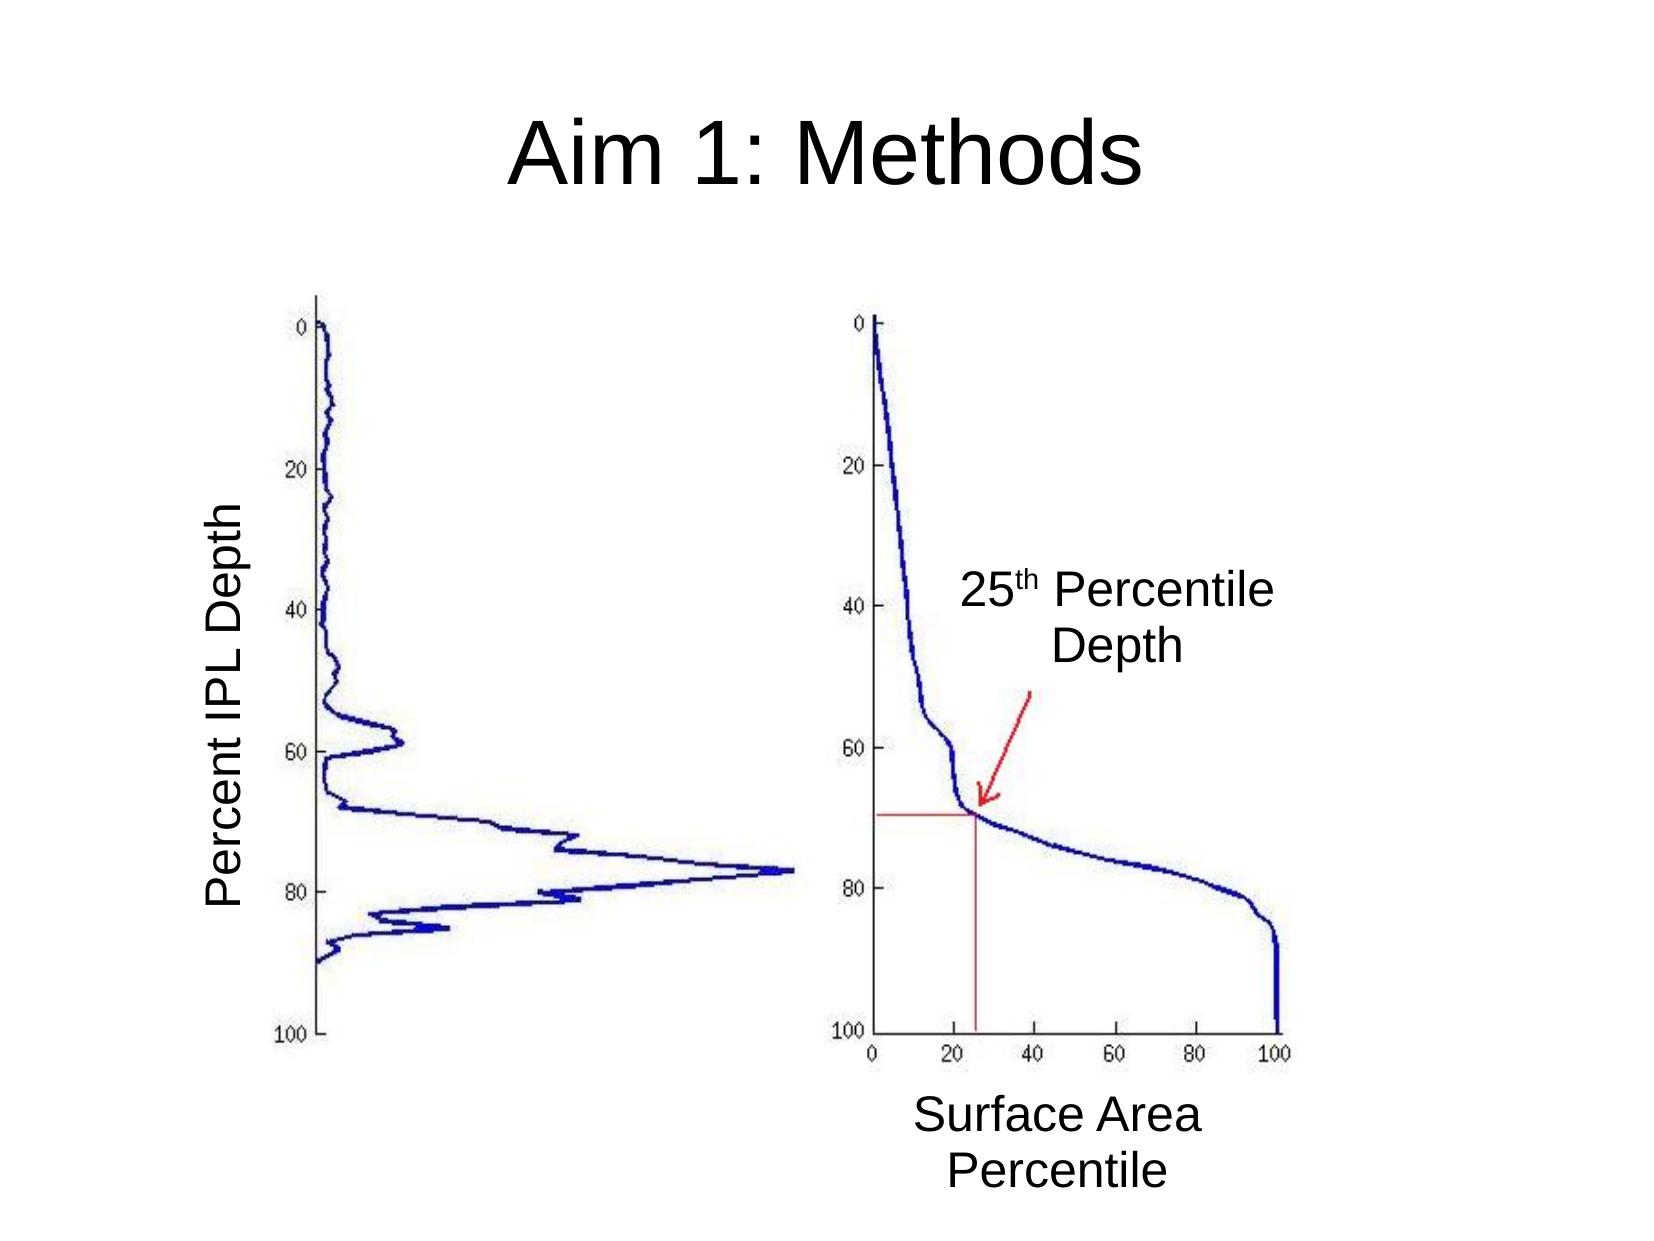

# Aim 1: Methods
25th Percentile Depth
Percent IPL Depth
Surface Area Percentile